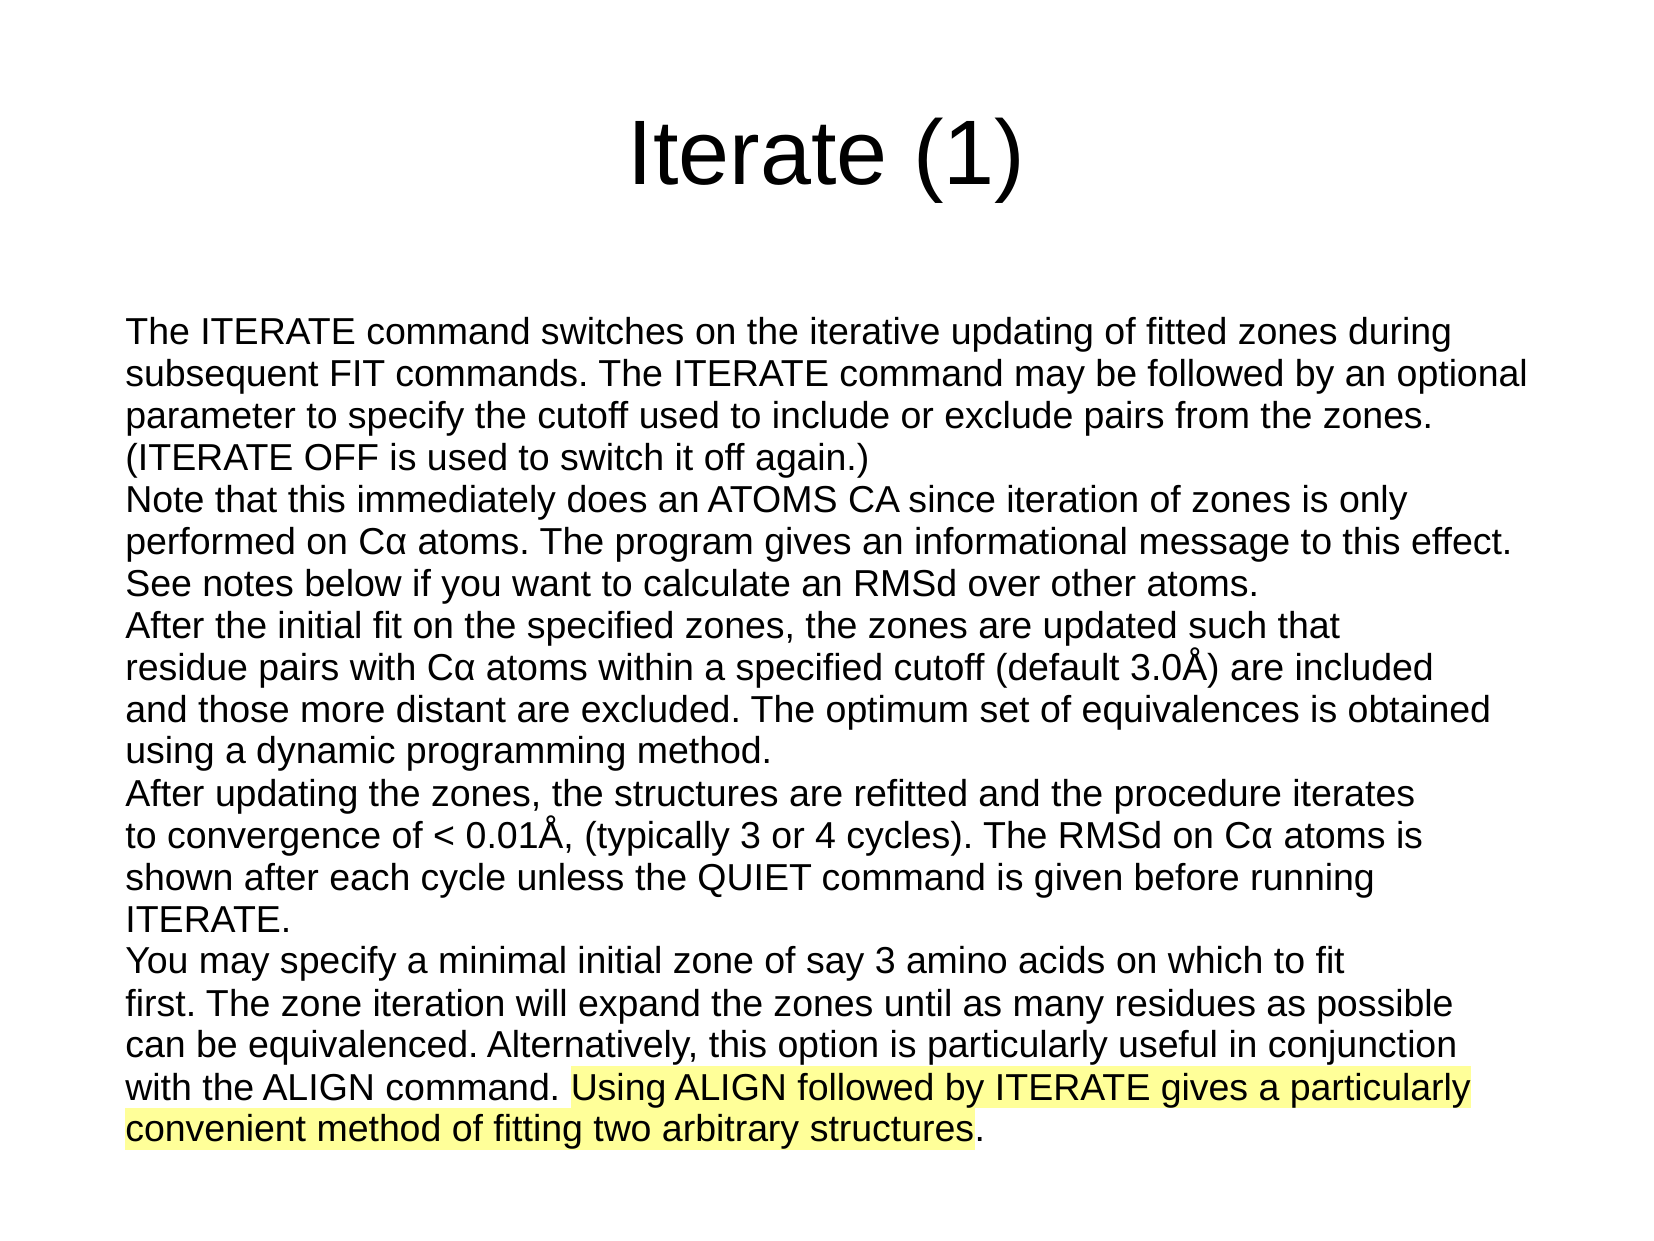

# Iterate (1)
The ITERATE command switches on the iterative updating of fitted zones during
subsequent FIT commands. The ITERATE command may be followed by an optional
parameter to specify the cutoff used to include or exclude pairs from the zones.
(ITERATE OFF is used to switch it off again.)
Note that this immediately does an ATOMS CA since iteration of zones is only
performed on Cα atoms. The program gives an informational message to this effect.
See notes below if you want to calculate an RMSd over other atoms.
After the initial fit on the specified zones, the zones are updated such that
residue pairs with Cα atoms within a specified cutoff (default 3.0Å) are included
and those more distant are excluded. The optimum set of equivalences is obtained
using a dynamic programming method.
After updating the zones, the structures are refitted and the procedure iterates
to convergence of < 0.01Å, (typically 3 or 4 cycles). The RMSd on Cα atoms is
shown after each cycle unless the QUIET command is given before running ITERATE.
You may specify a minimal initial zone of say 3 amino acids on which to fit
first. The zone iteration will expand the zones until as many residues as possible
can be equivalenced. Alternatively, this option is particularly useful in conjunction
with the ALIGN command. Using ALIGN followed by ITERATE gives a particularly
convenient method of fitting two arbitrary structures.